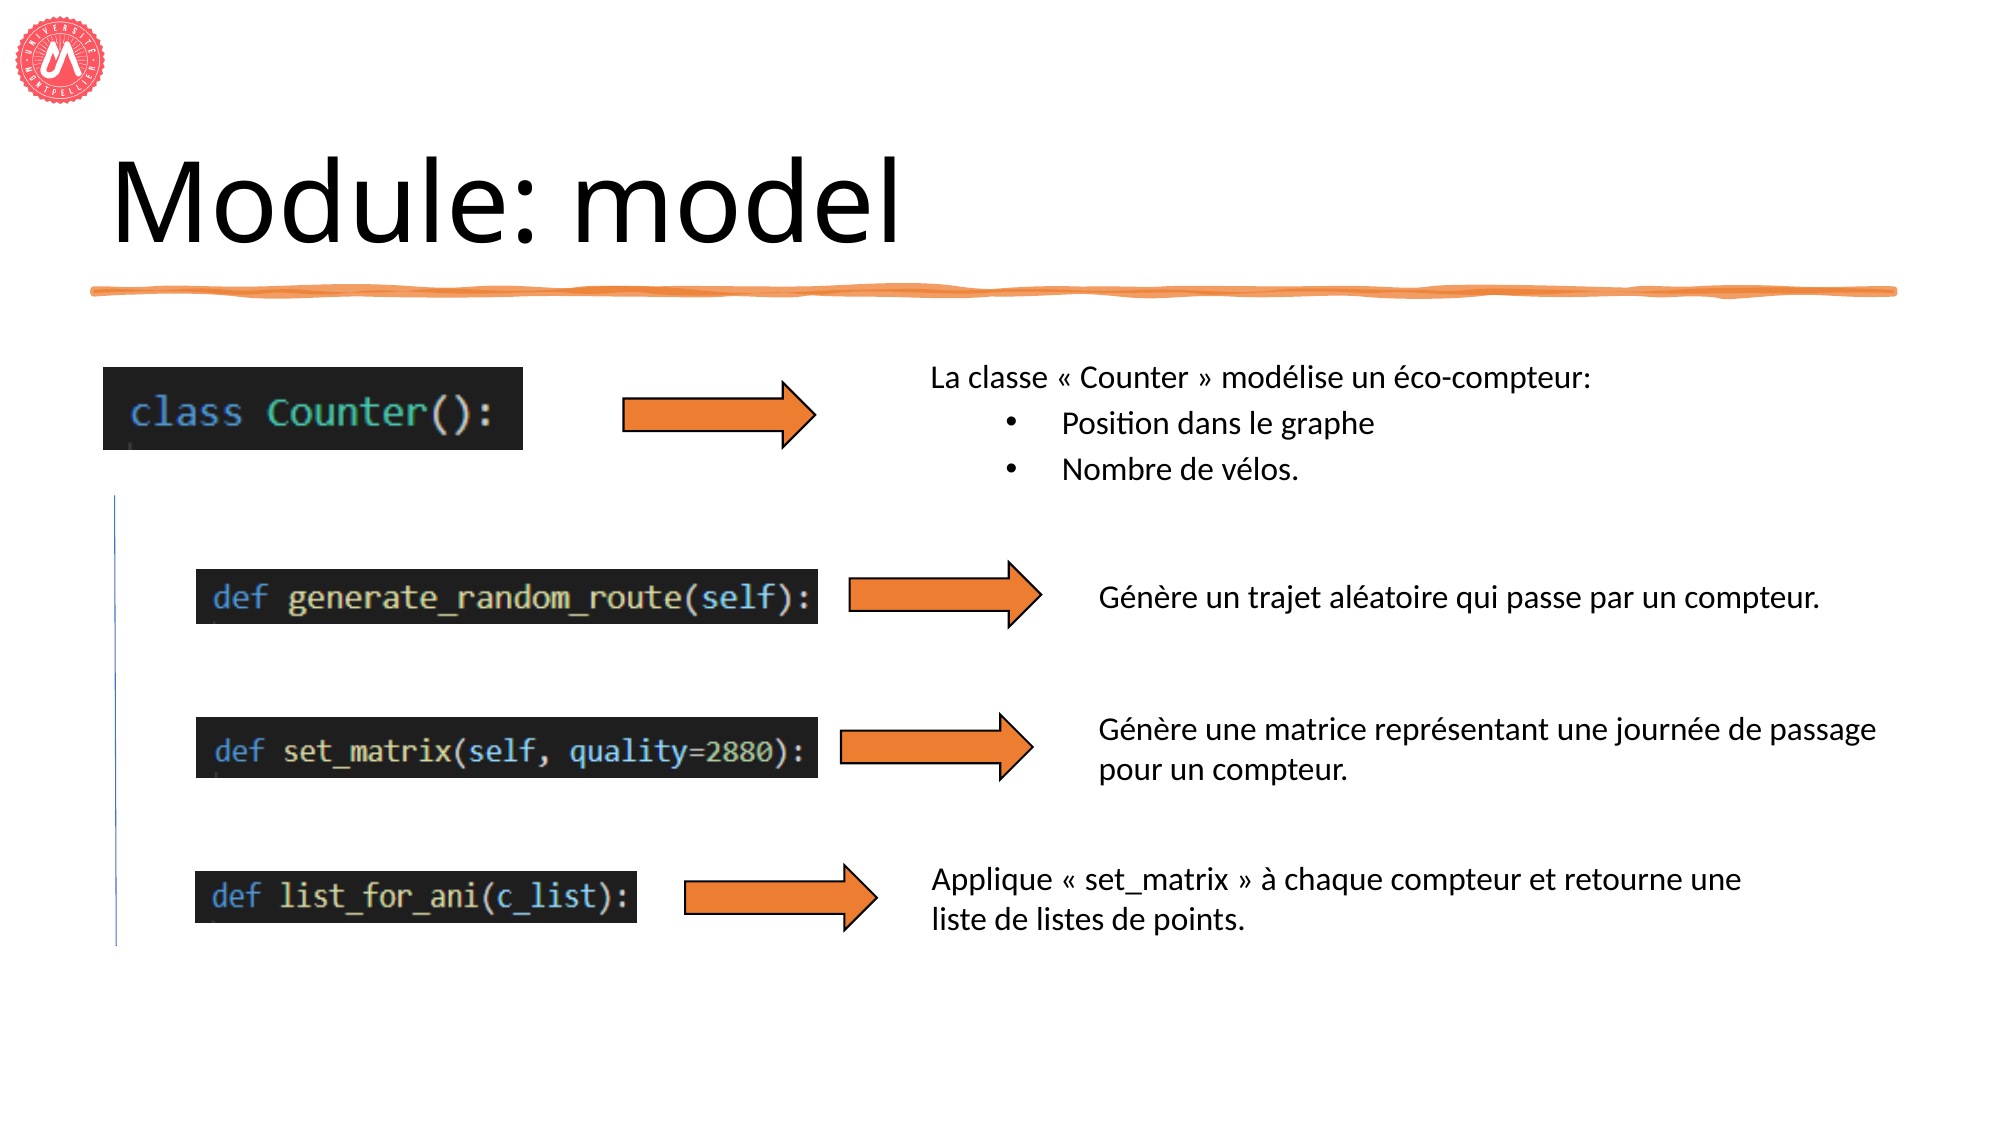

# Module: model
La classe « Counter » modélise un éco-compteur:
Position dans le graphe
Nombre de vélos.
Génère un trajet aléatoire qui passe par un compteur.
Génère une matrice représentant une journée de passage pour un compteur.
Applique « set_matrix » à chaque compteur et retourne une liste de listes de points.